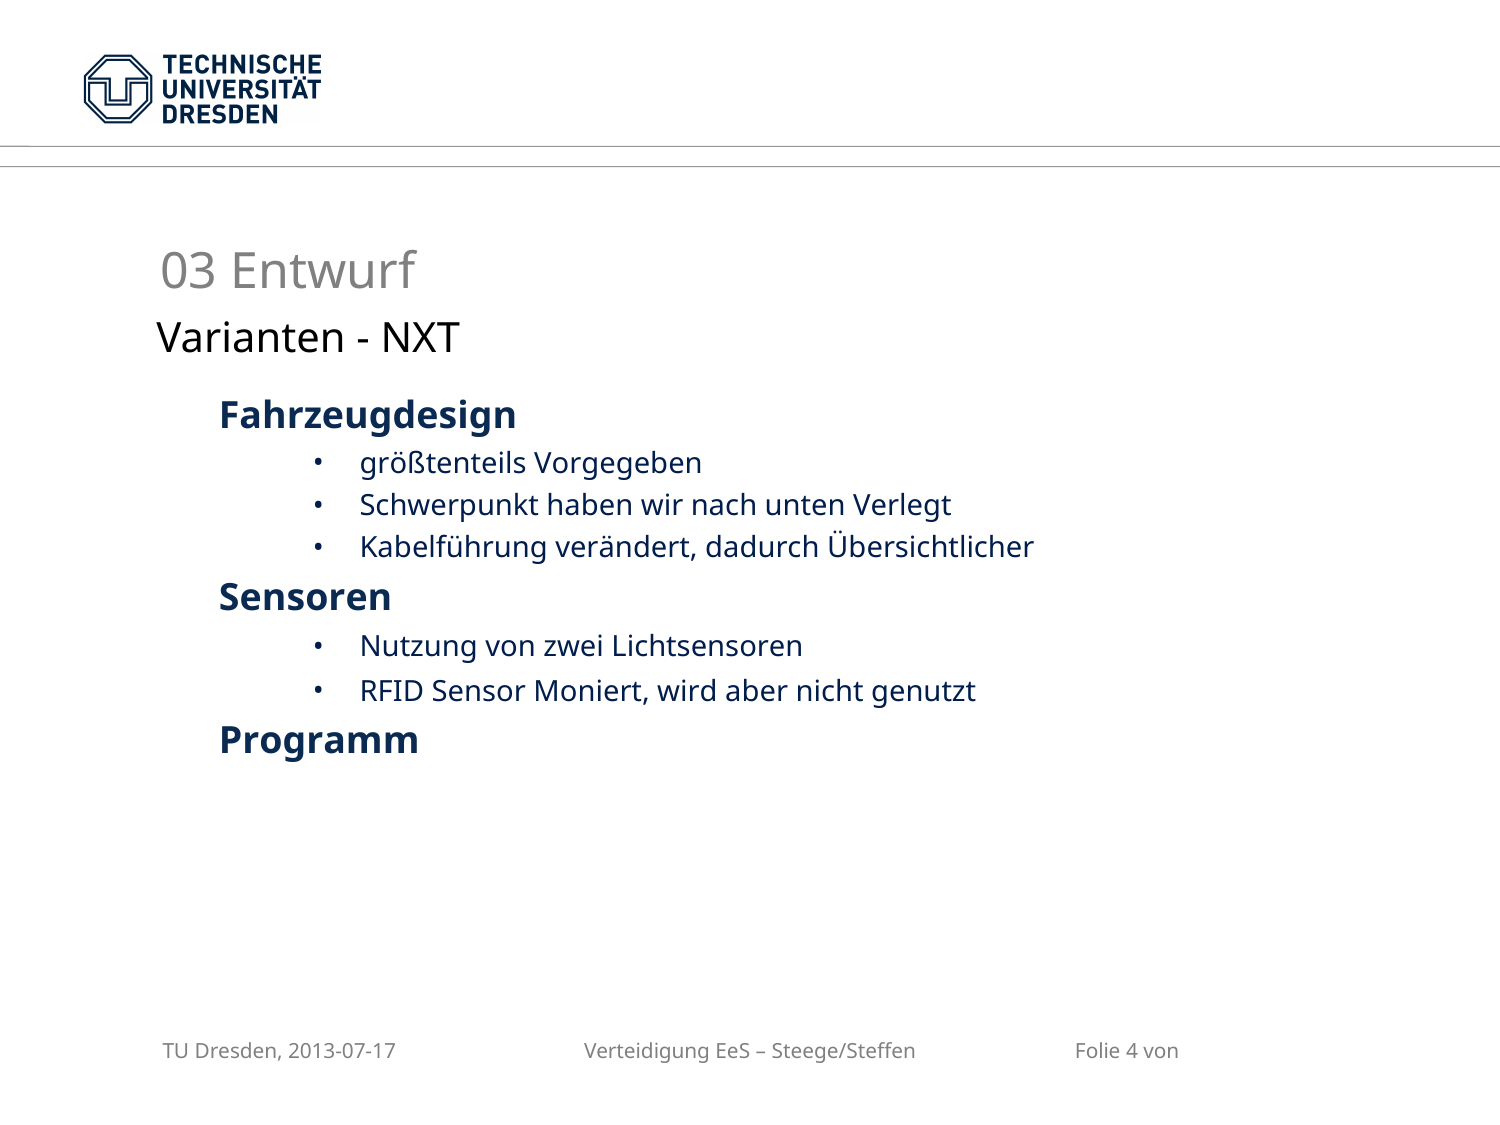

# 03 Entwurf
Varianten - NXT
Fahrzeugdesign
größtenteils Vorgegeben
Schwerpunkt haben wir nach unten Verlegt
Kabelführung verändert, dadurch Übersichtlicher
Sensoren
Nutzung von zwei Lichtsensoren
RFID Sensor Moniert, wird aber nicht genutzt
Programm
TU Dresden, 2013-07-17
Verteidigung EeS – Steege/Steffen
Folie von